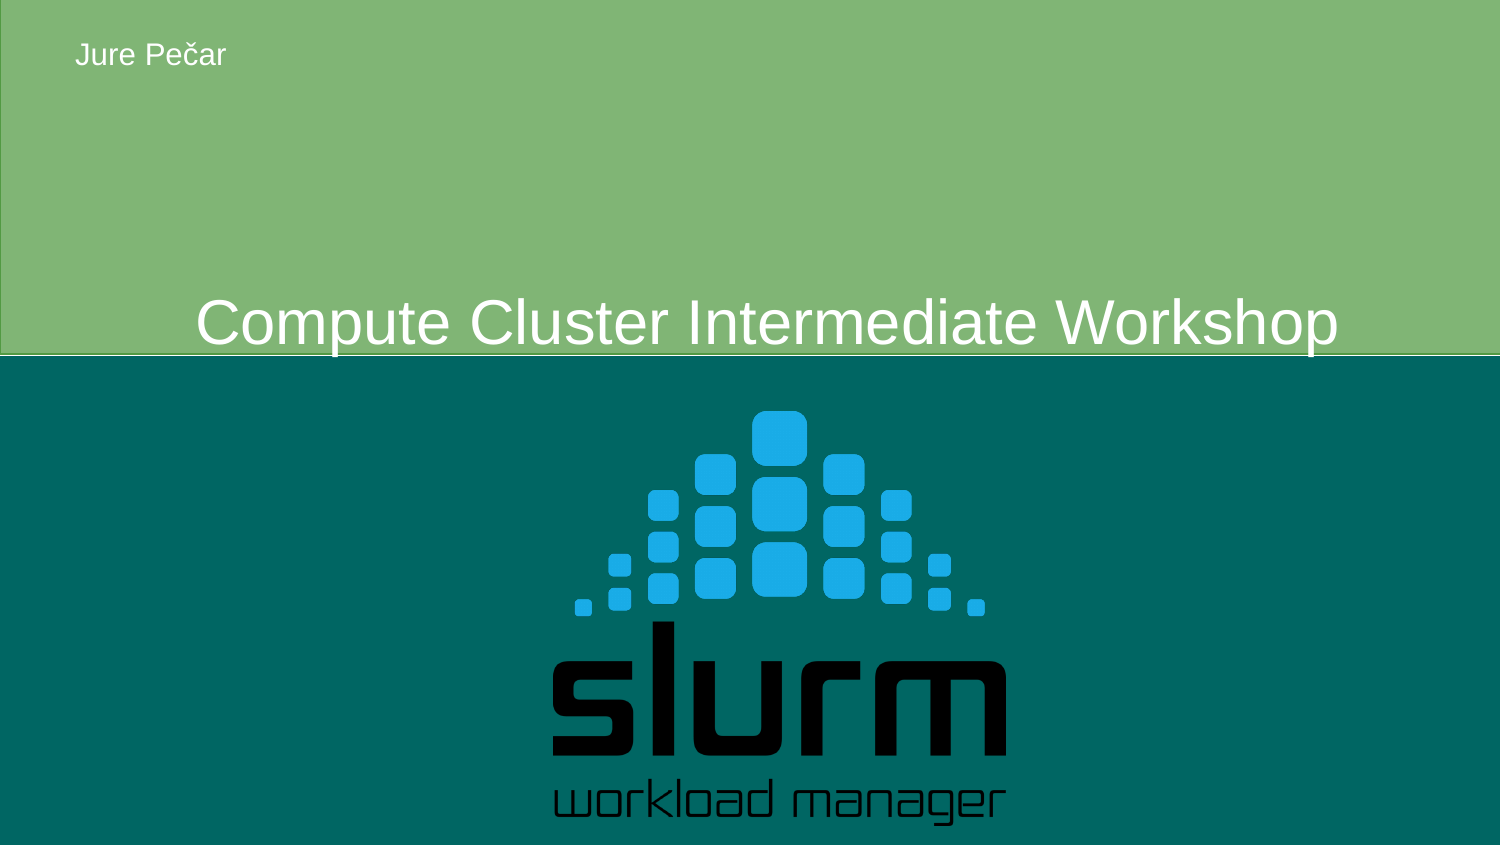

Jure Pečar
# Compute Cluster Intermediate Workshop